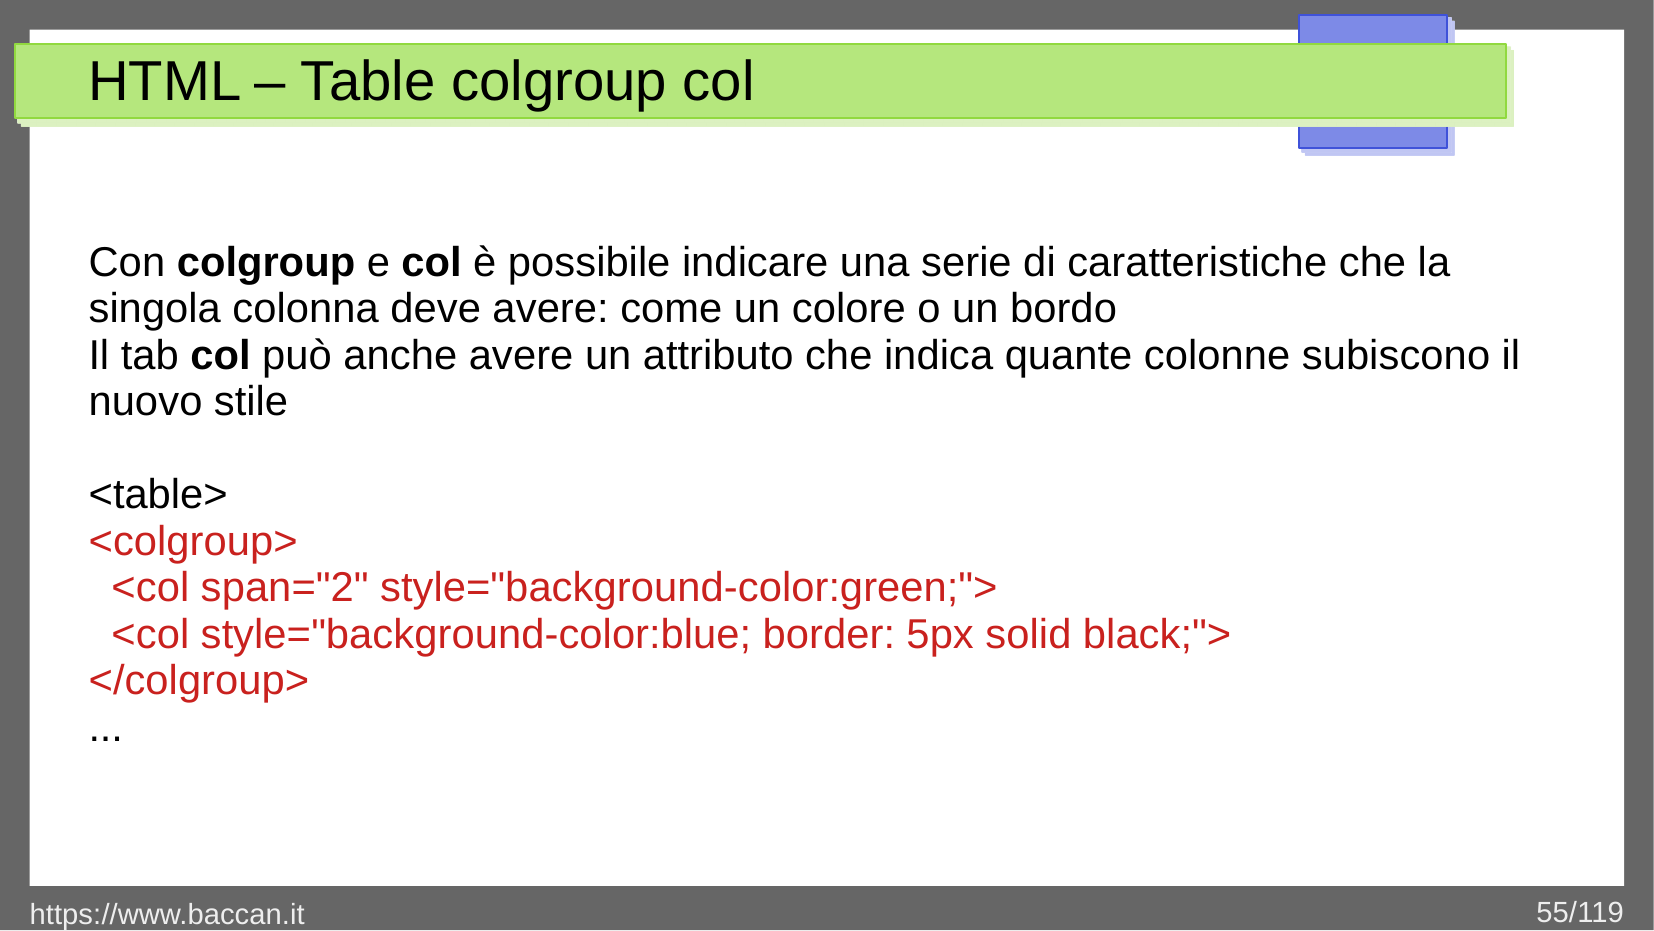

# HTML – Table colgroup col
Con colgroup e col è possibile indicare una serie di caratteristiche che la singola colonna deve avere: come un colore o un bordo
Il tab col può anche avere un attributo che indica quante colonne subiscono il nuovo stile
<table>
<colgroup>
 <col span="2" style="background-color:green;">
 <col style="background-color:blue; border: 5px solid black;">
</colgroup>
...
55
https://www.baccan.it